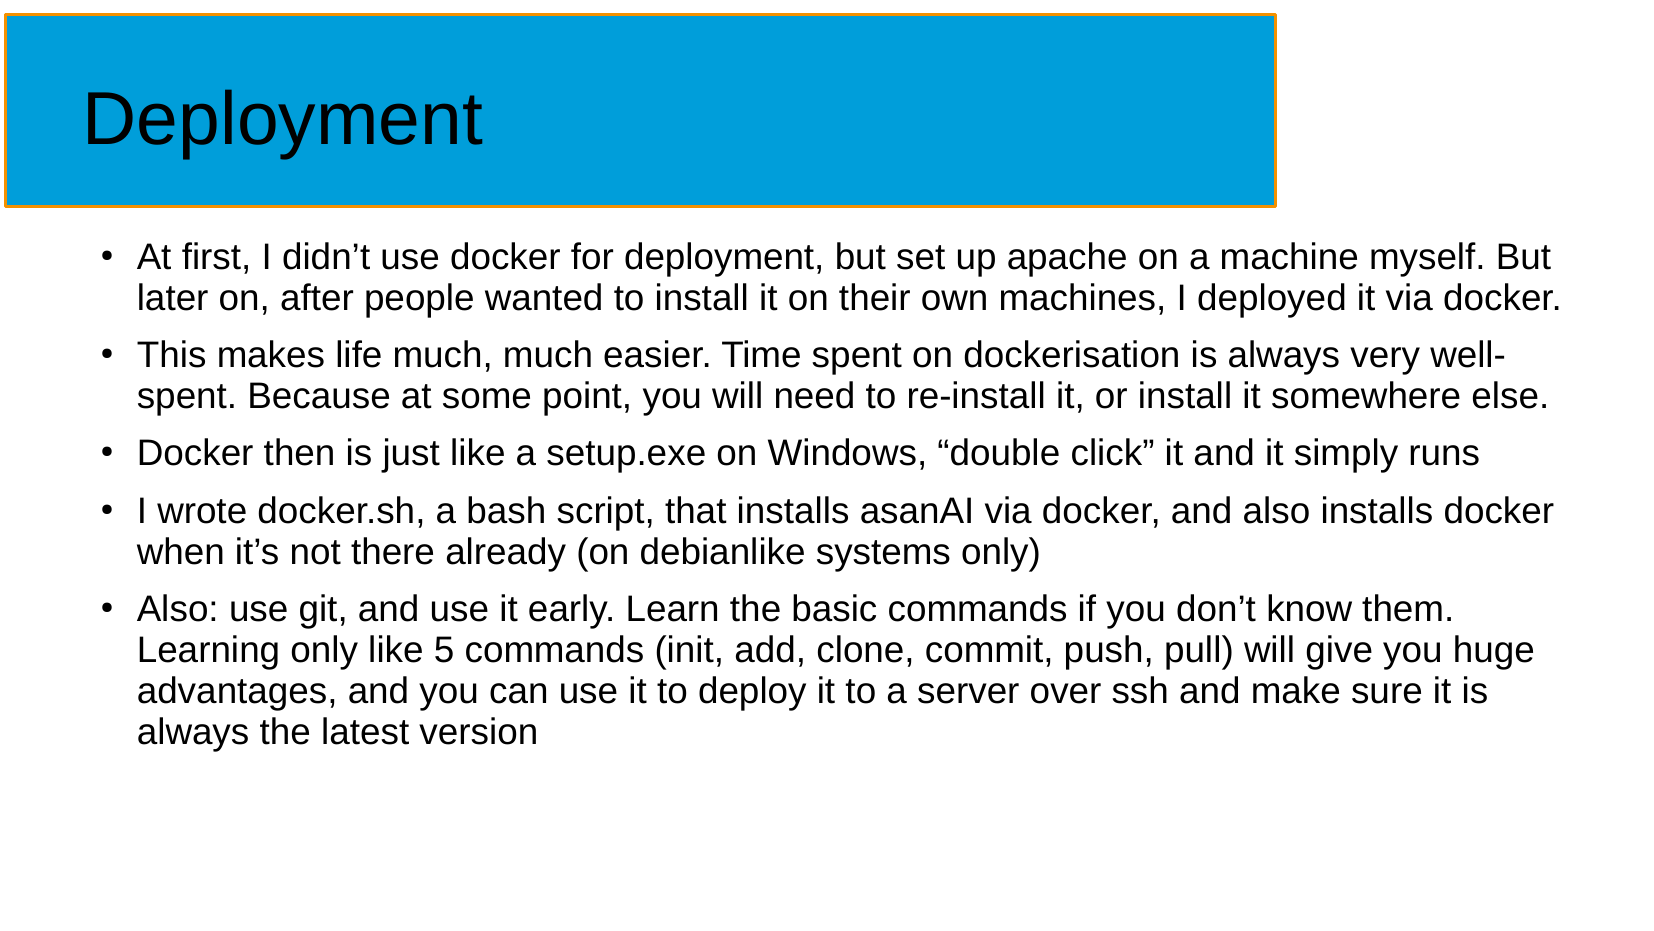

# Deployment
At first, I didn’t use docker for deployment, but set up apache on a machine myself. But later on, after people wanted to install it on their own machines, I deployed it via docker.
This makes life much, much easier. Time spent on dockerisation is always very well-spent. Because at some point, you will need to re-install it, or install it somewhere else.
Docker then is just like a setup.exe on Windows, “double click” it and it simply runs
I wrote docker.sh, a bash script, that installs asanAI via docker, and also installs docker when it’s not there already (on debianlike systems only)
Also: use git, and use it early. Learn the basic commands if you don’t know them. Learning only like 5 commands (init, add, clone, commit, push, pull) will give you huge advantages, and you can use it to deploy it to a server over ssh and make sure it is always the latest version